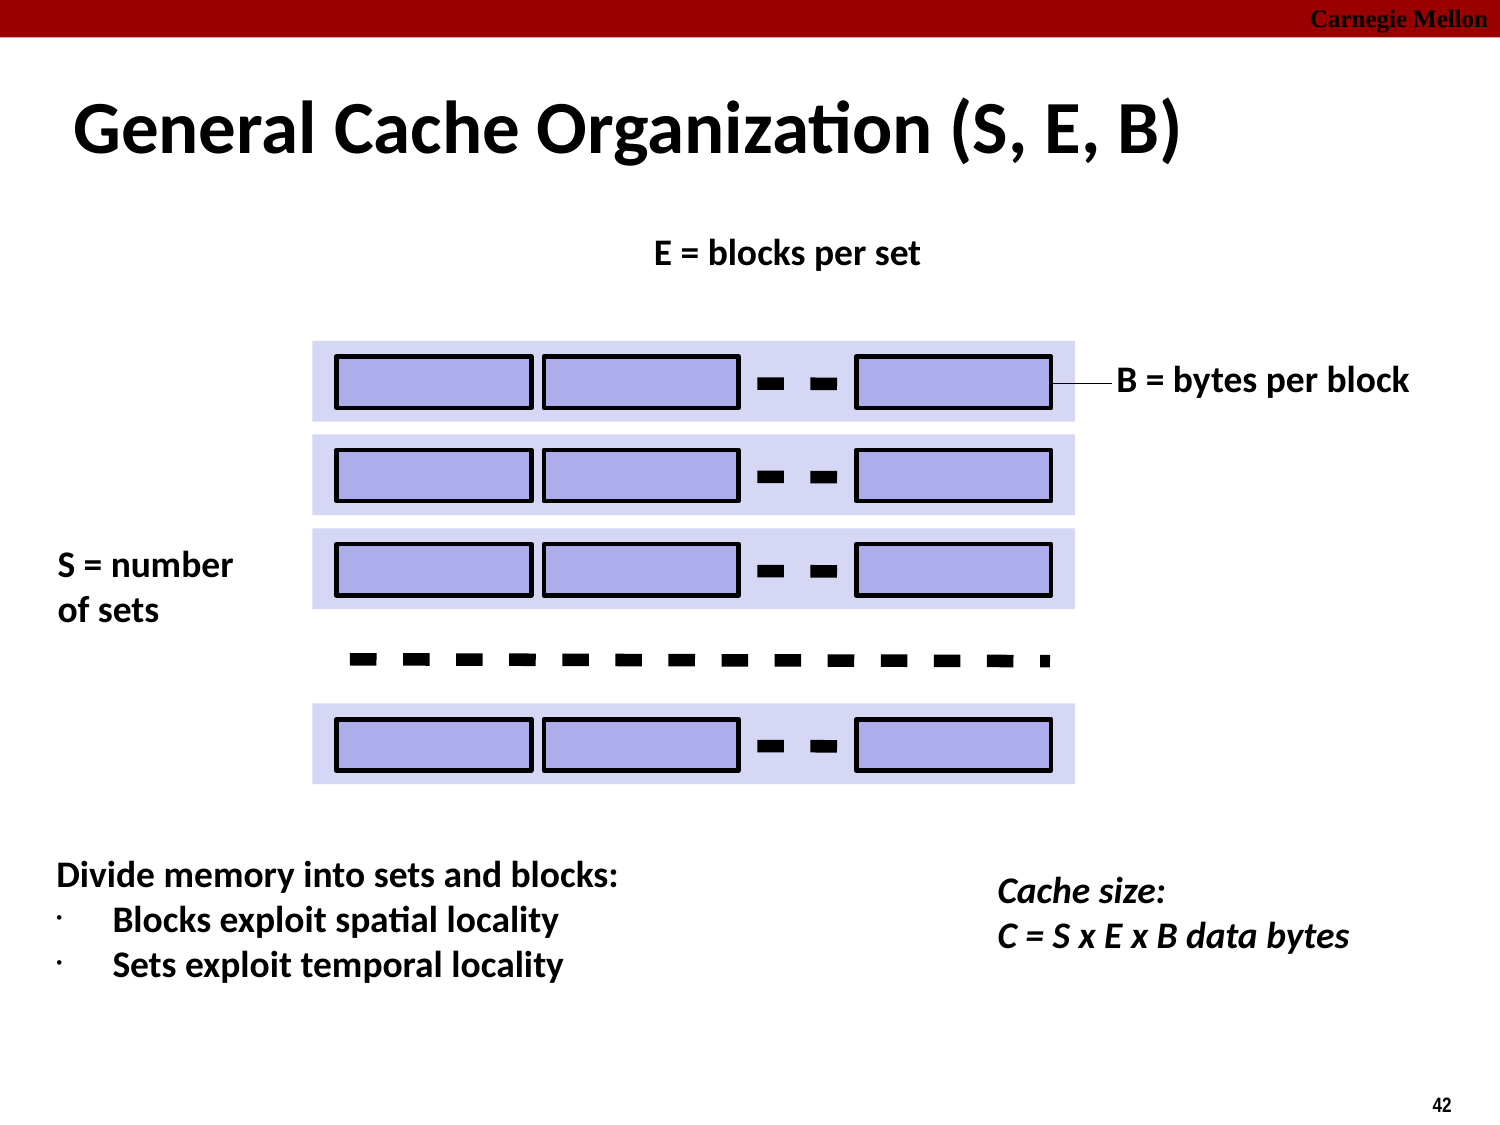

# General Cache Organization (S, E, B)
E = blocks per set
B = bytes per block
S = number
of sets
Divide memory into sets and blocks:
Blocks exploit spatial locality
Sets exploit temporal locality
Cache size:
C = S x E x B data bytes